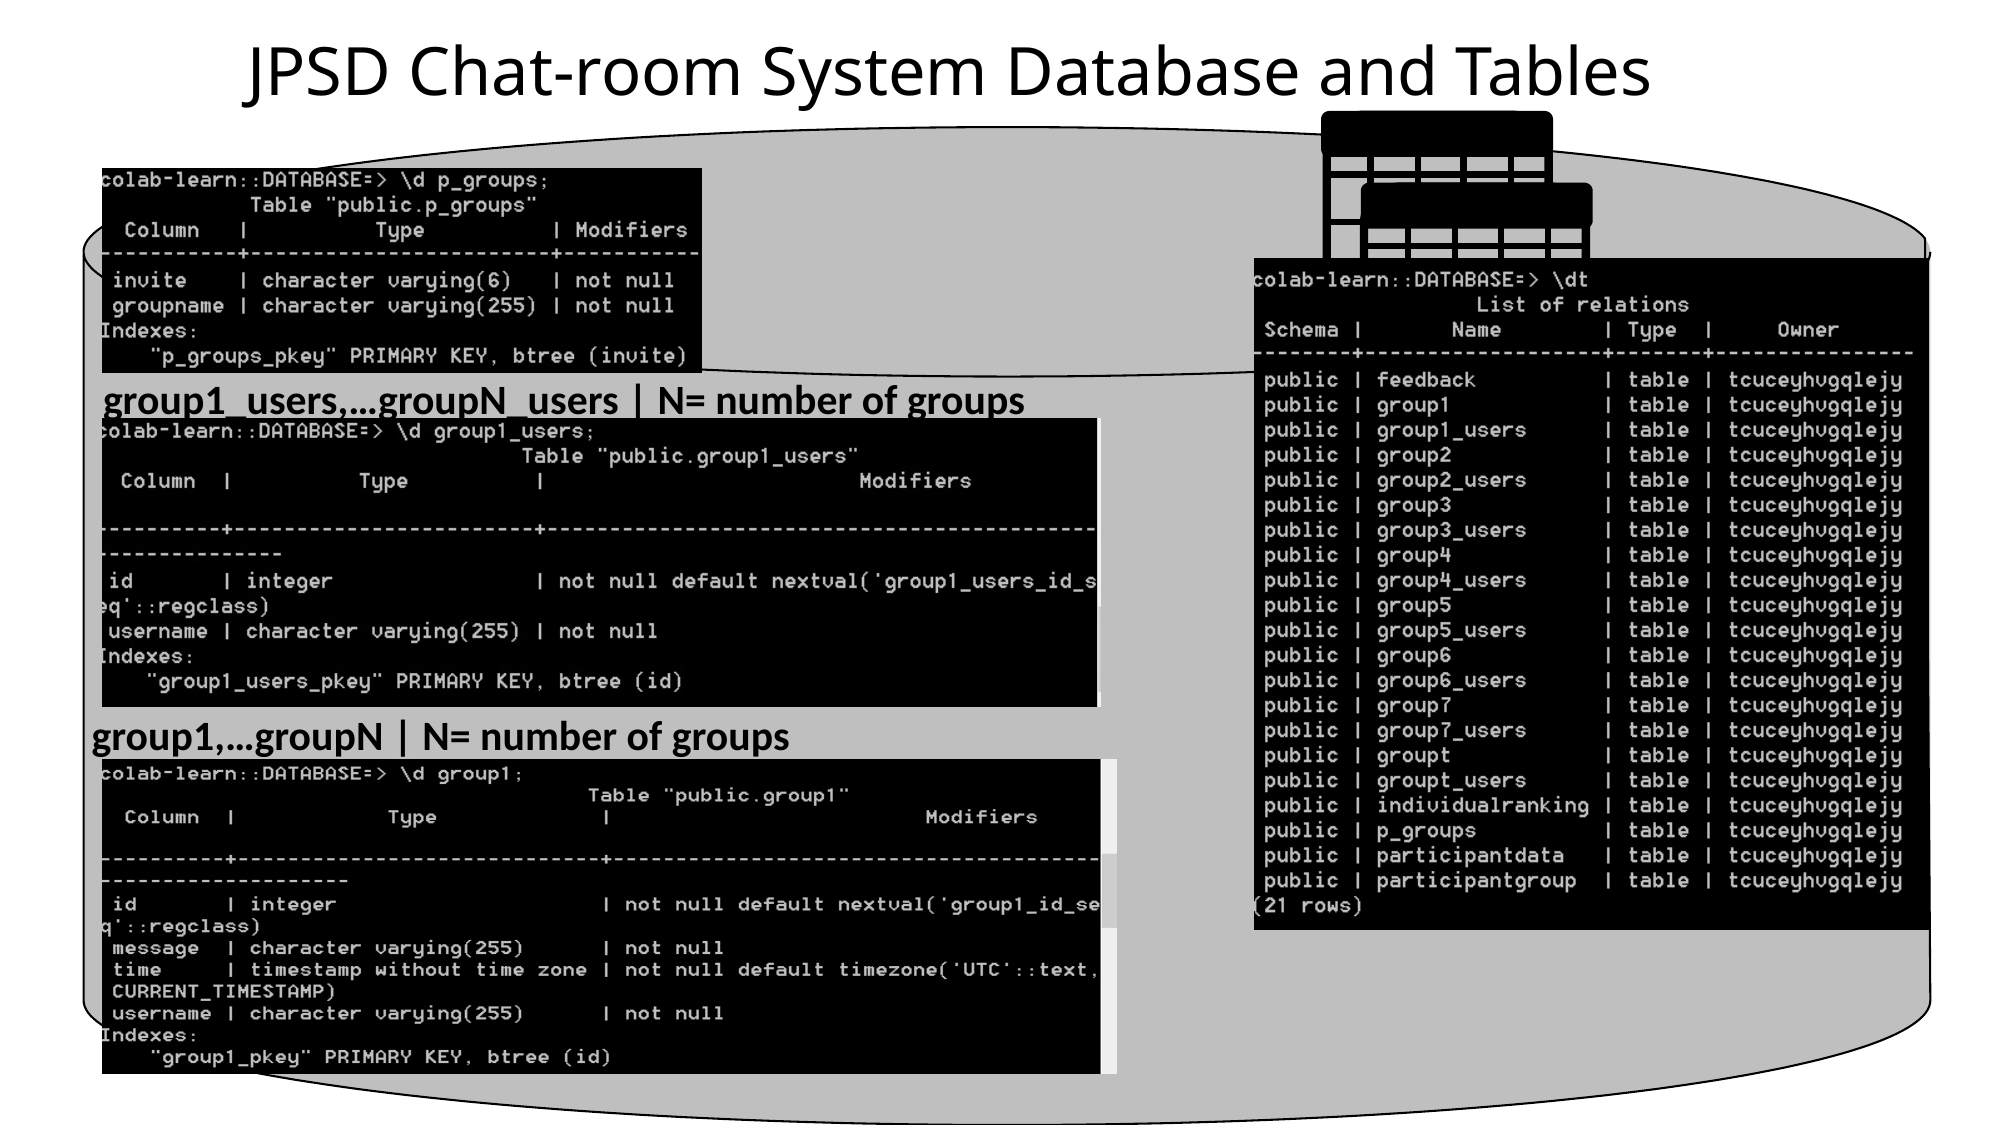

# JPSD Chat-room System Database and Tables
group1_users,…groupN_users | N= number of groups
group1,…groupN | N= number of groups